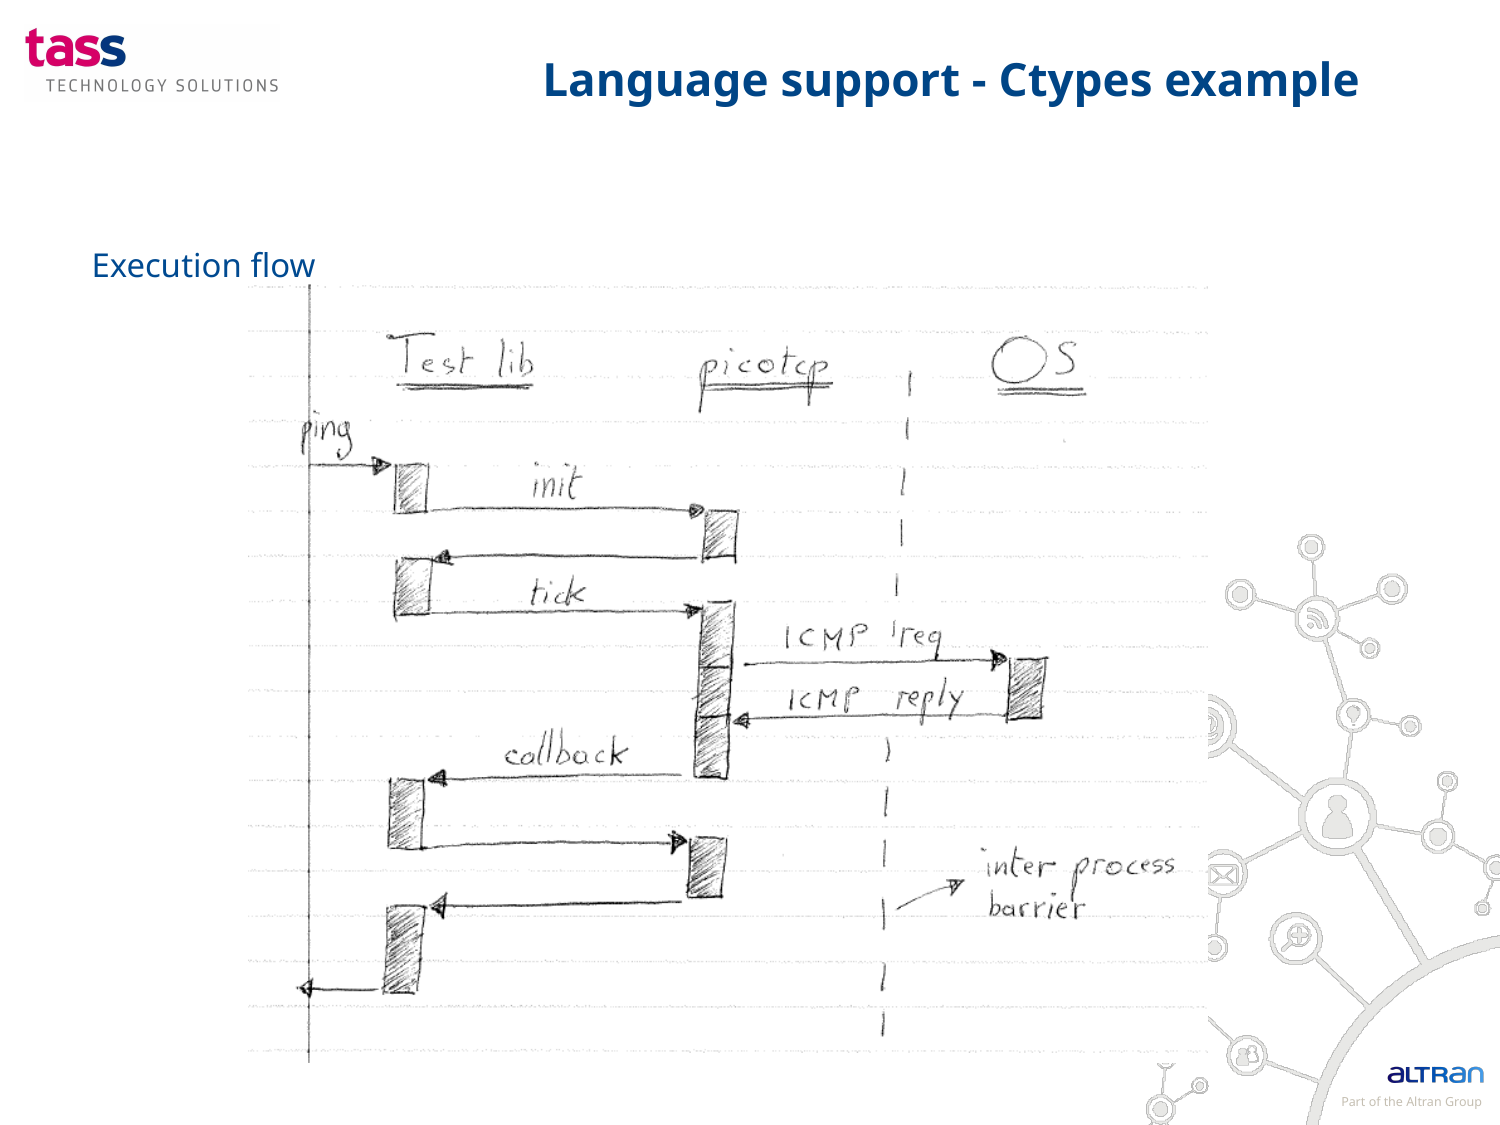

# Language support - Ctypes example
Execution flow